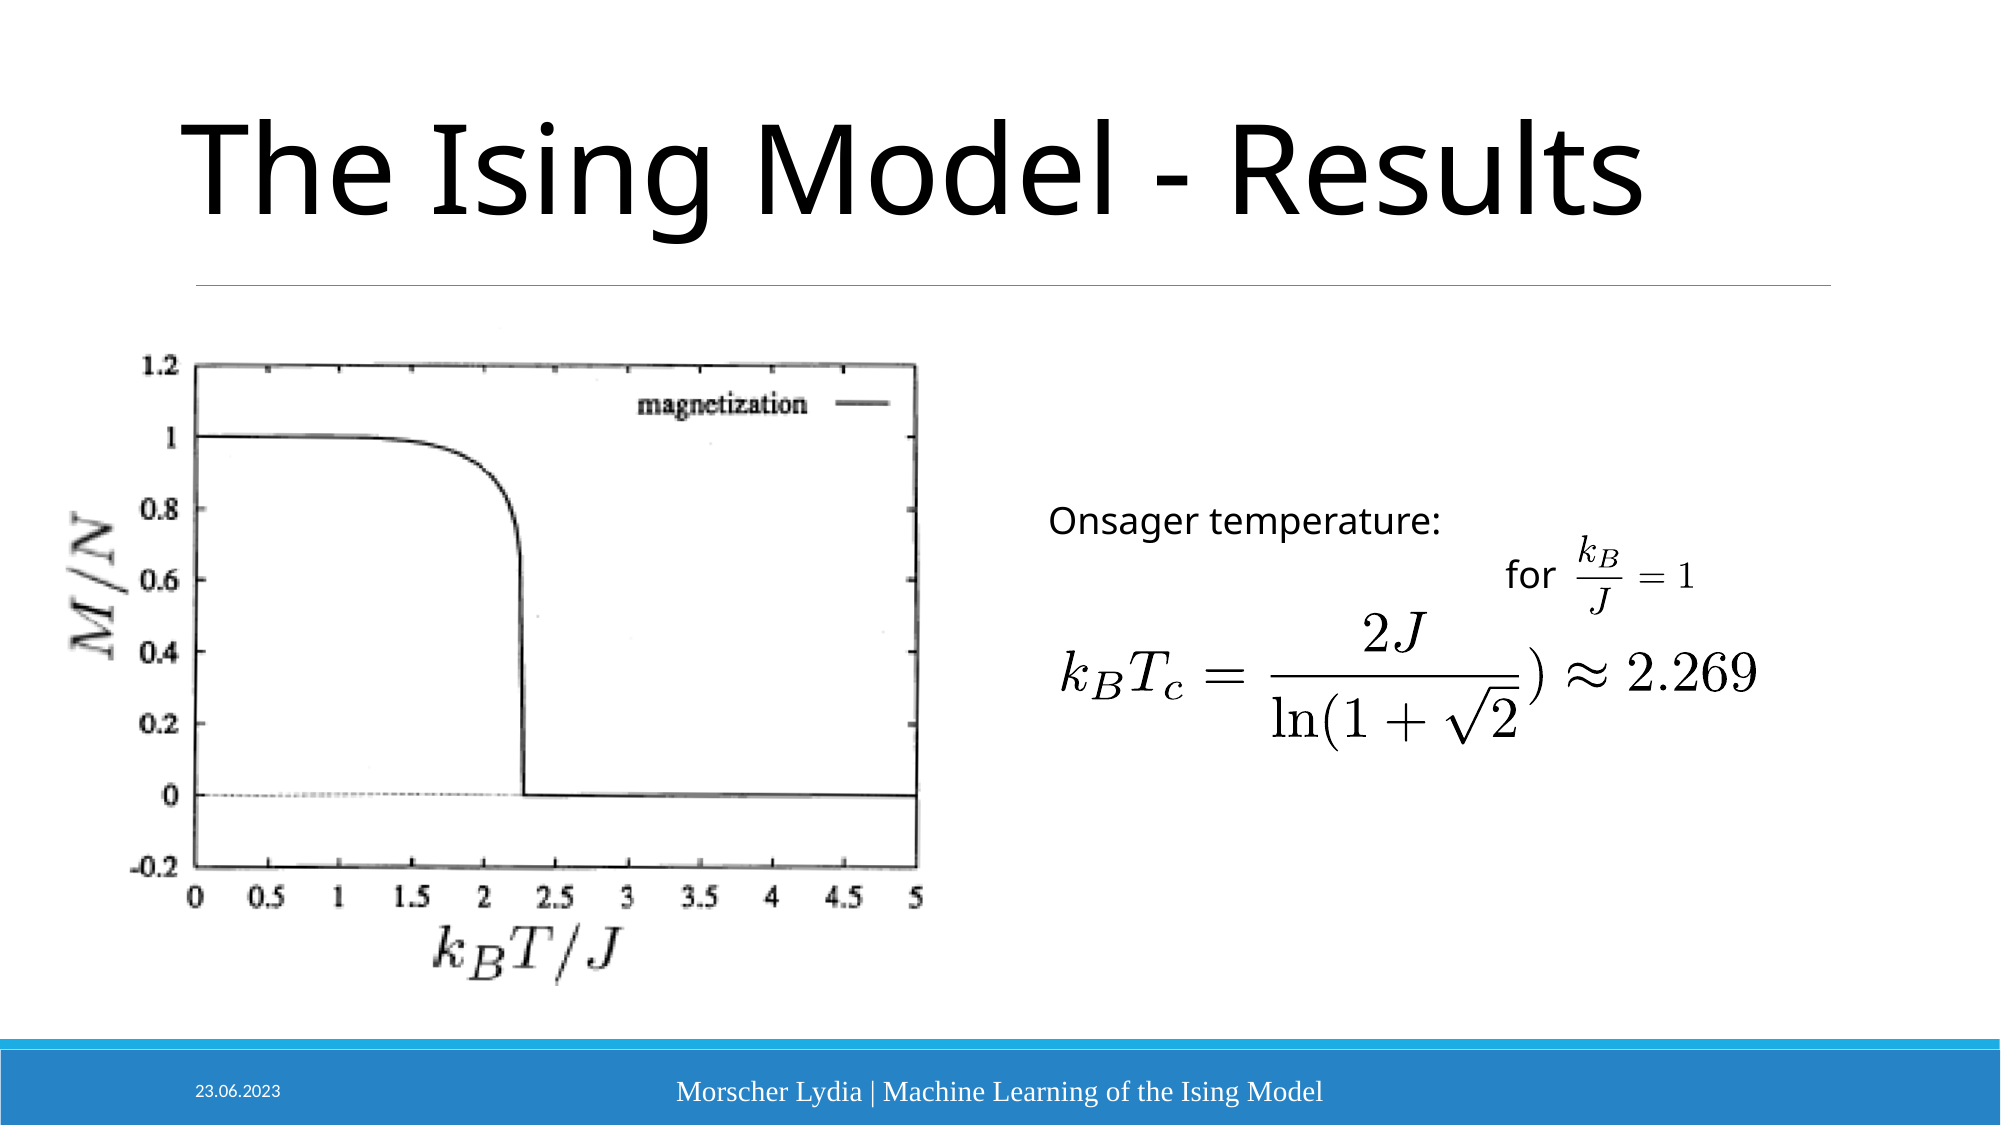

# The Ising Model - Results
Onsager temperature:
for